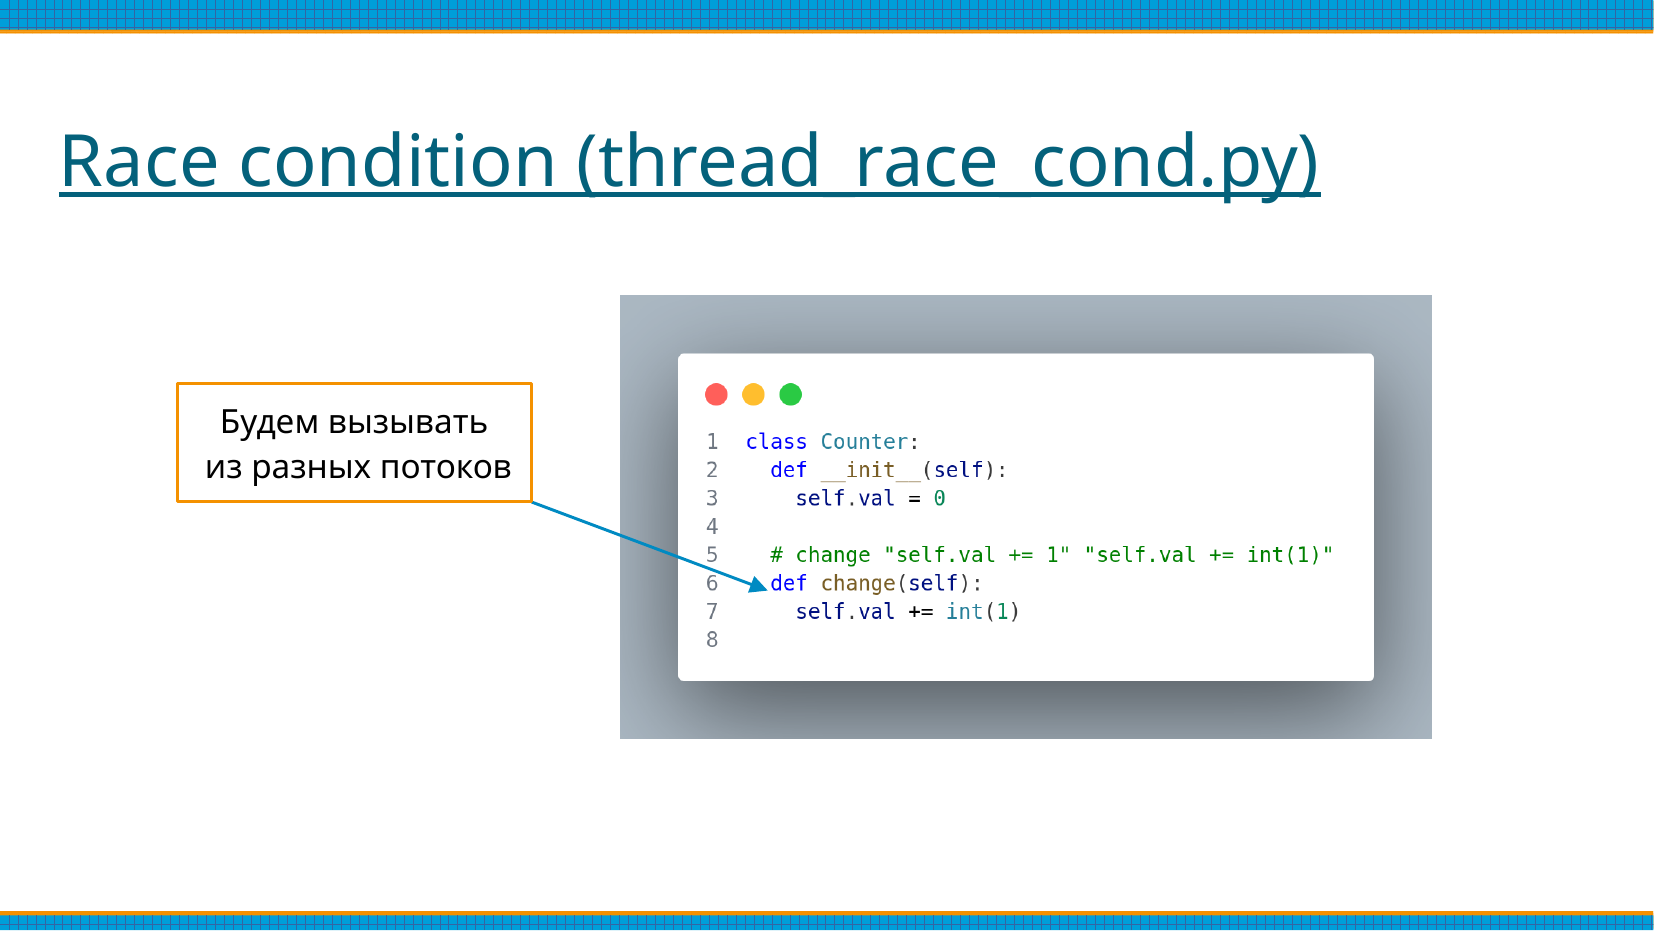

# Race condition (thread_race_cond.py)
Будем вызывать
 из разных потоков